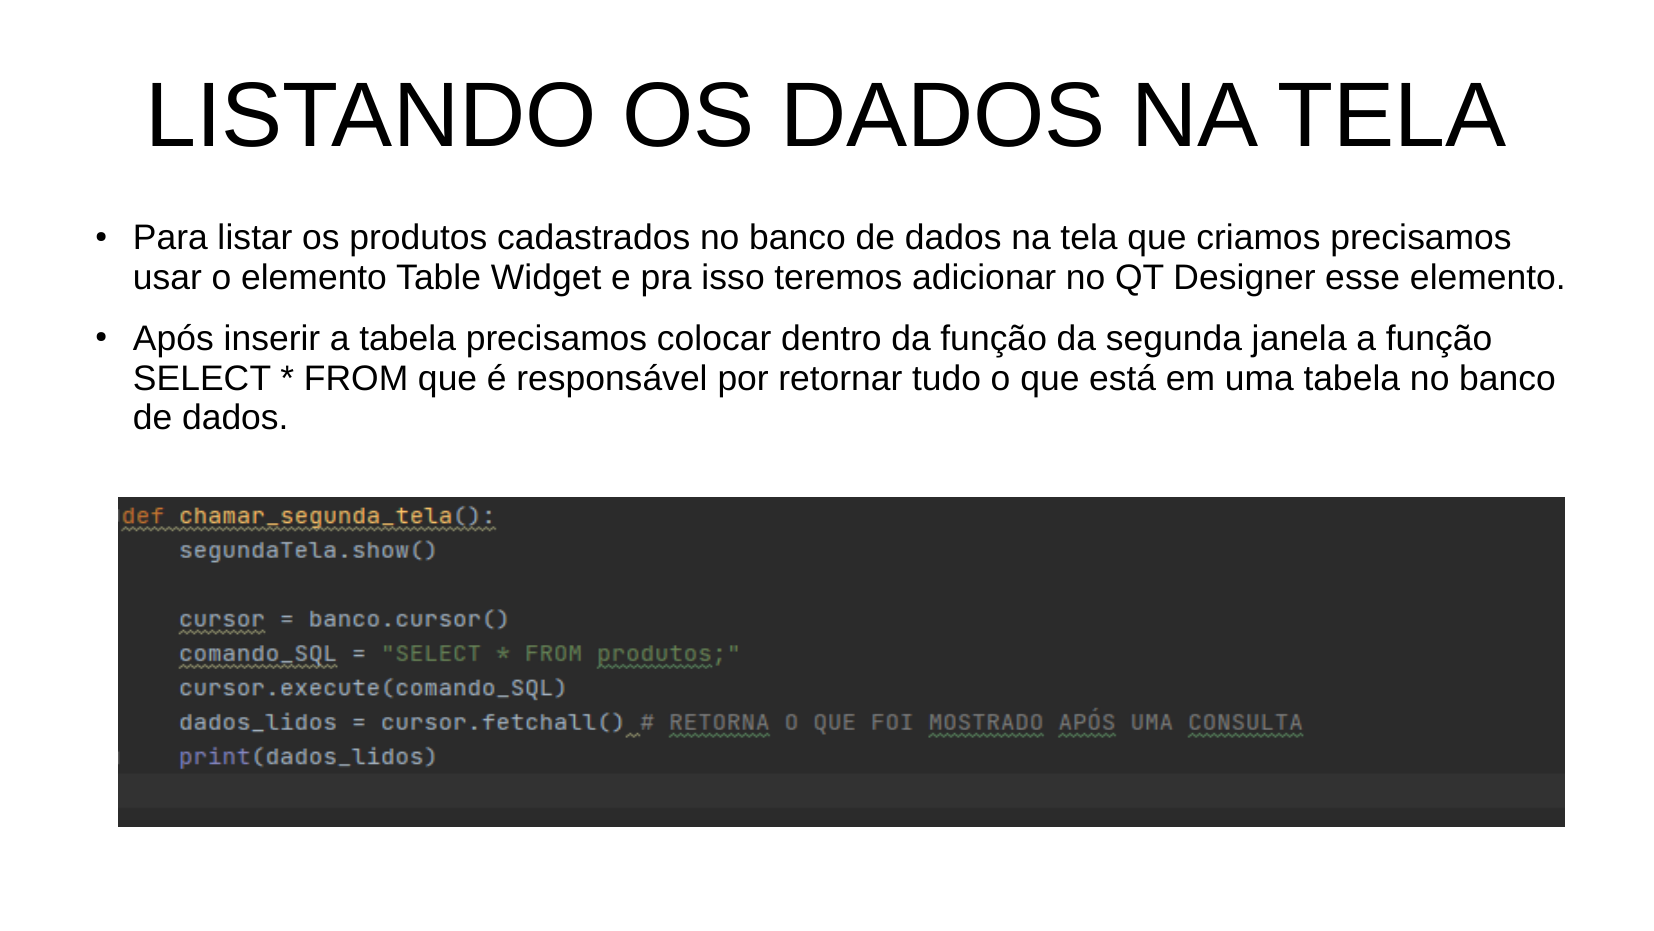

# LISTANDO OS DADOS NA TELA
Para listar os produtos cadastrados no banco de dados na tela que criamos precisamos usar o elemento Table Widget e pra isso teremos adicionar no QT Designer esse elemento.
Após inserir a tabela precisamos colocar dentro da função da segunda janela a função SELECT * FROM que é responsável por retornar tudo o que está em uma tabela no banco de dados.